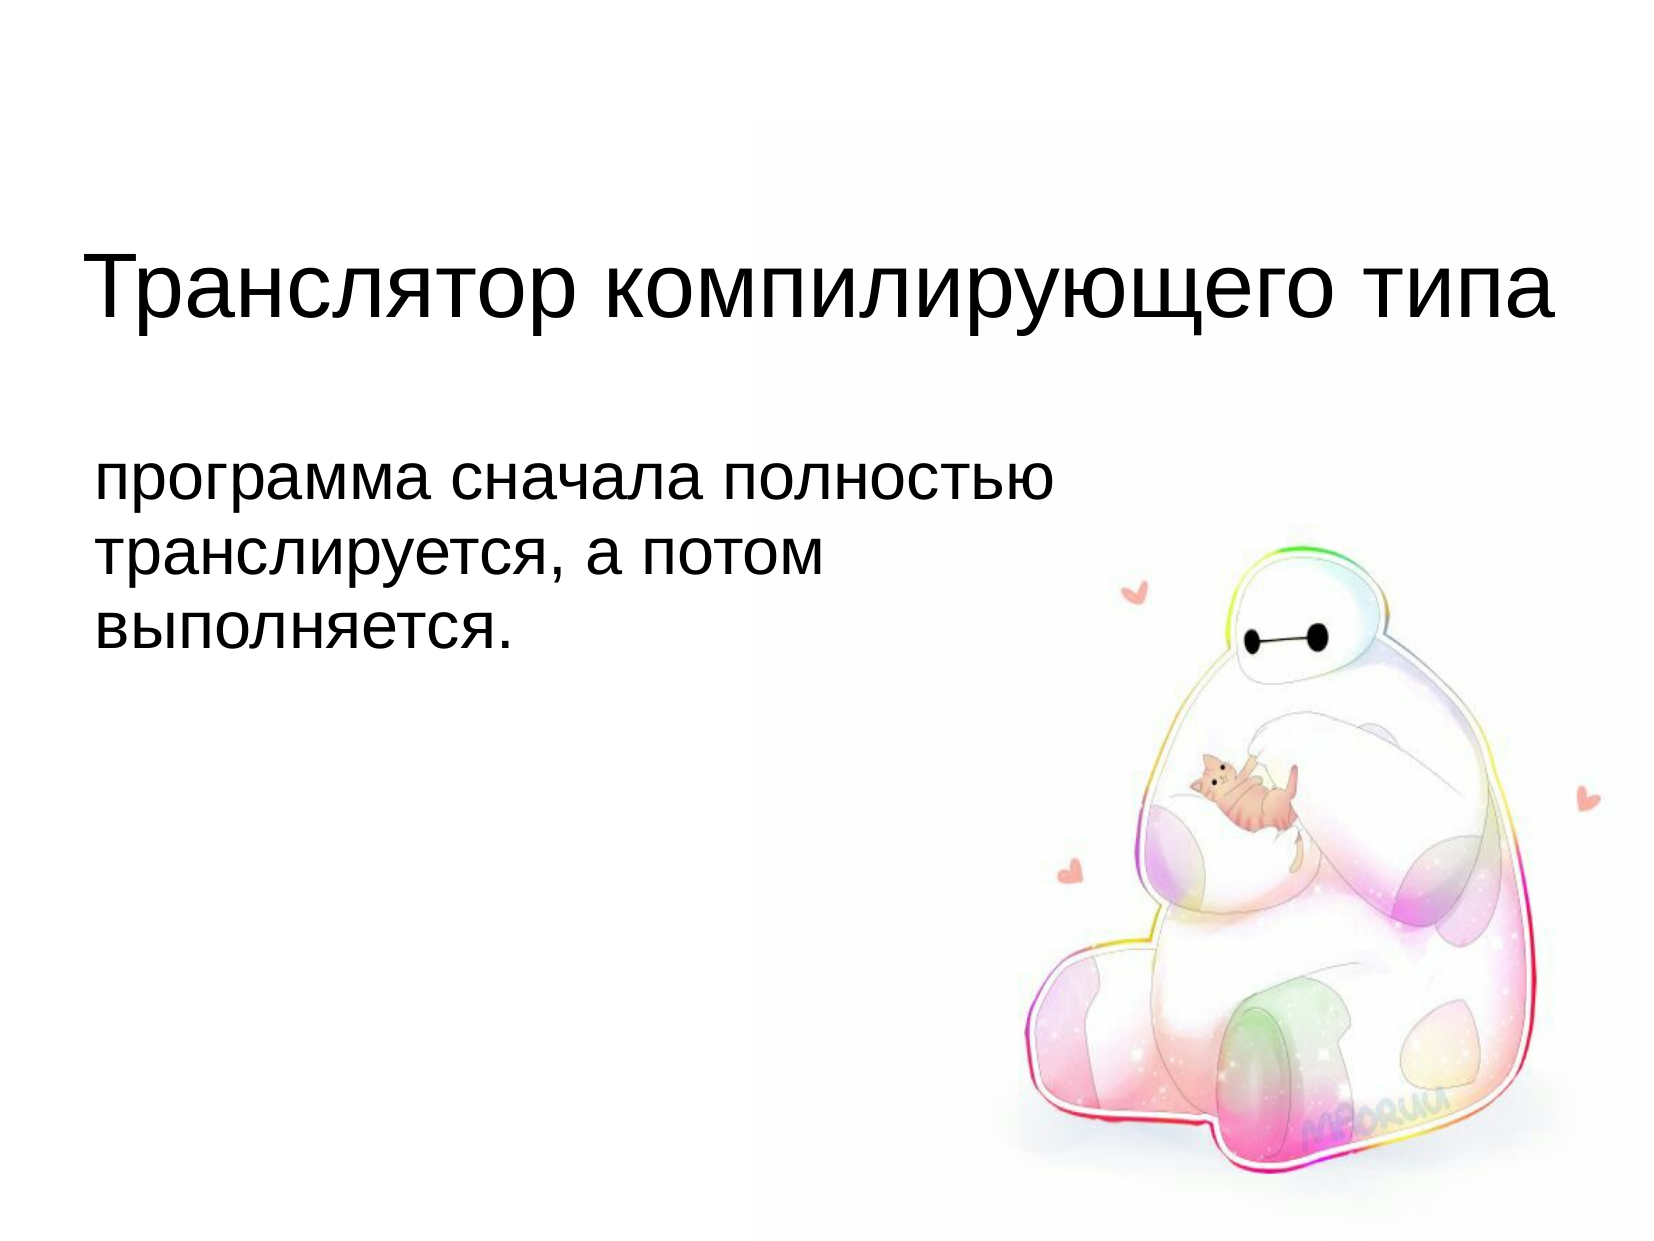

# Транслятор компилирующего типа
программа сначала полностью транслируется, а потом выполняется.